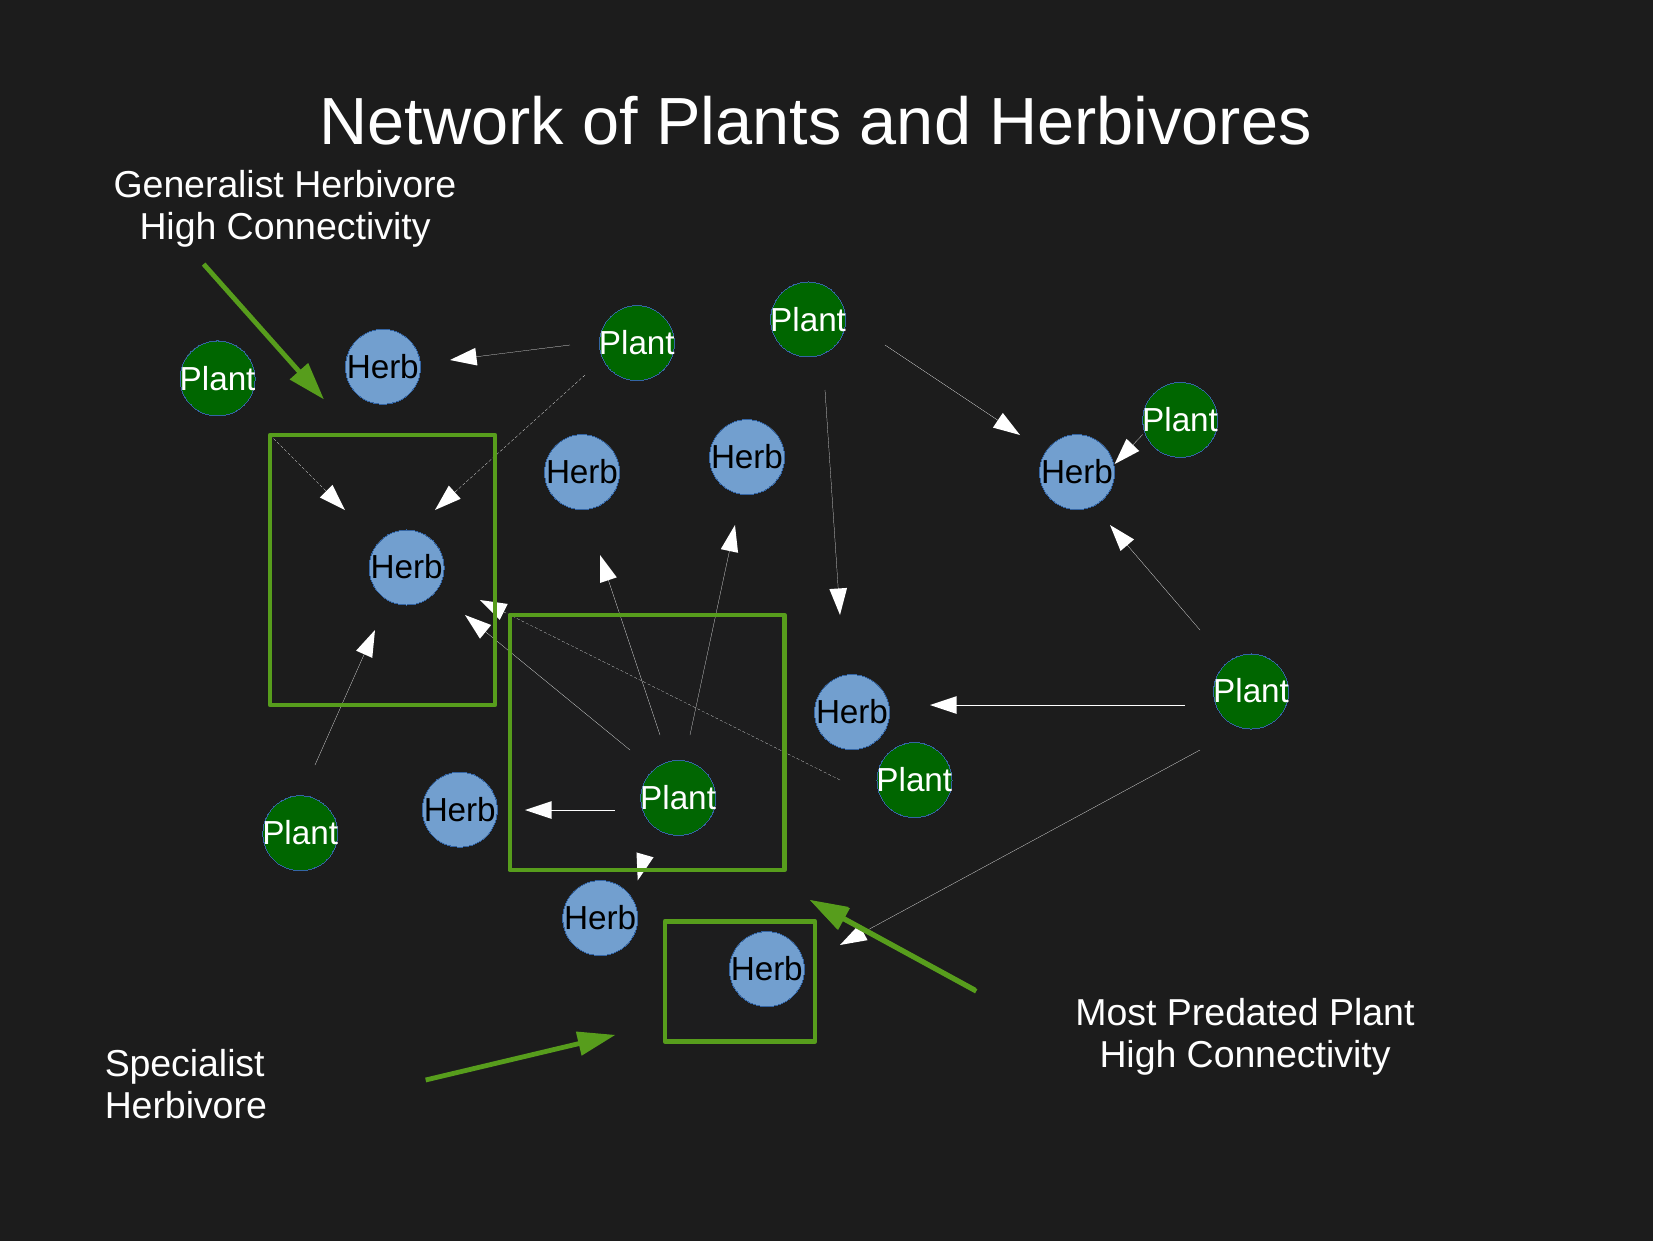

# Network of Plants and Herbivores
Generalist Herbivore
High Connectivity
Plant
Plant
Herb
Herb
Plant
Plant
Herb
Herb
Herb
Herb
Plant
Herb
Plant
Plant
Herb
Plant
Herb
Herb
Most Predated Plant
High Connectivity
Specialist Herbivore